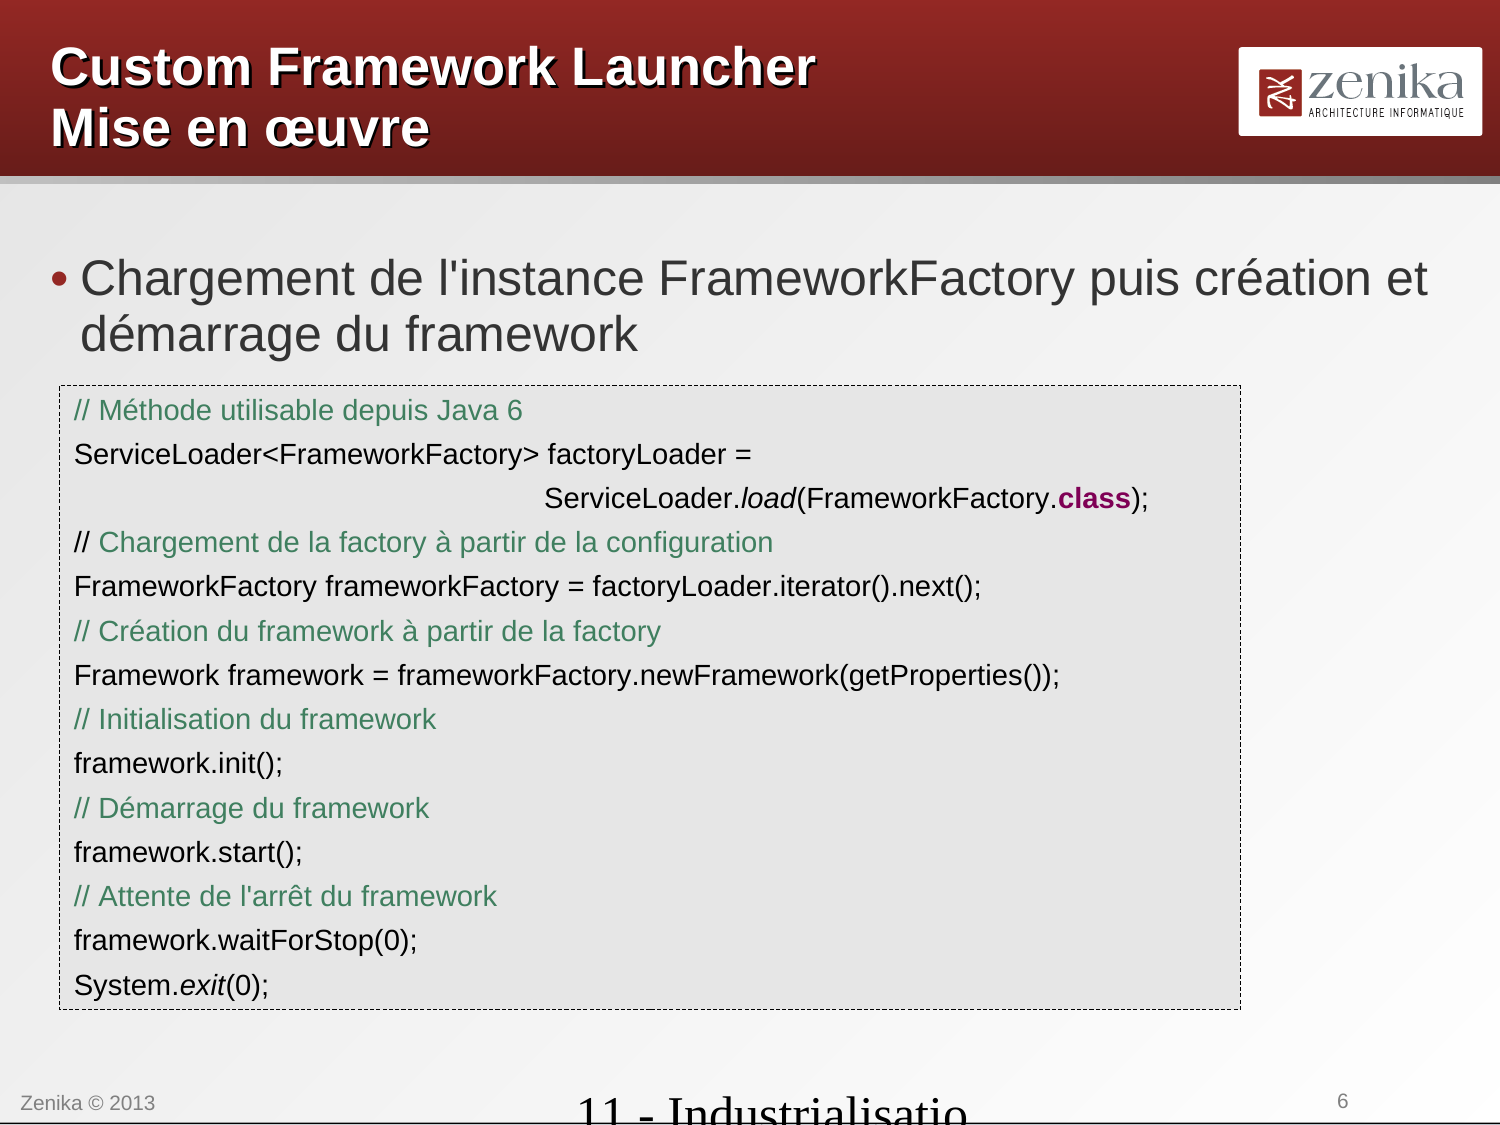

# Custom Framework Launcher Mise en œuvre
Chargement de l'instance FrameworkFactory puis création et démarrage du framework
// Méthode utilisable depuis Java 6
ServiceLoader<FrameworkFactory> factoryLoader =
 ServiceLoader.load(FrameworkFactory.class);
// Chargement de la factory à partir de la configuration
FrameworkFactory frameworkFactory = factoryLoader.iterator().next();
// Création du framework à partir de la factory
Framework framework = frameworkFactory.newFramework(getProperties());
// Initialisation du framework
framework.init();
// Démarrage du framework
framework.start();
// Attente de l'arrêt du framework
framework.waitForStop(0);
System.exit(0);